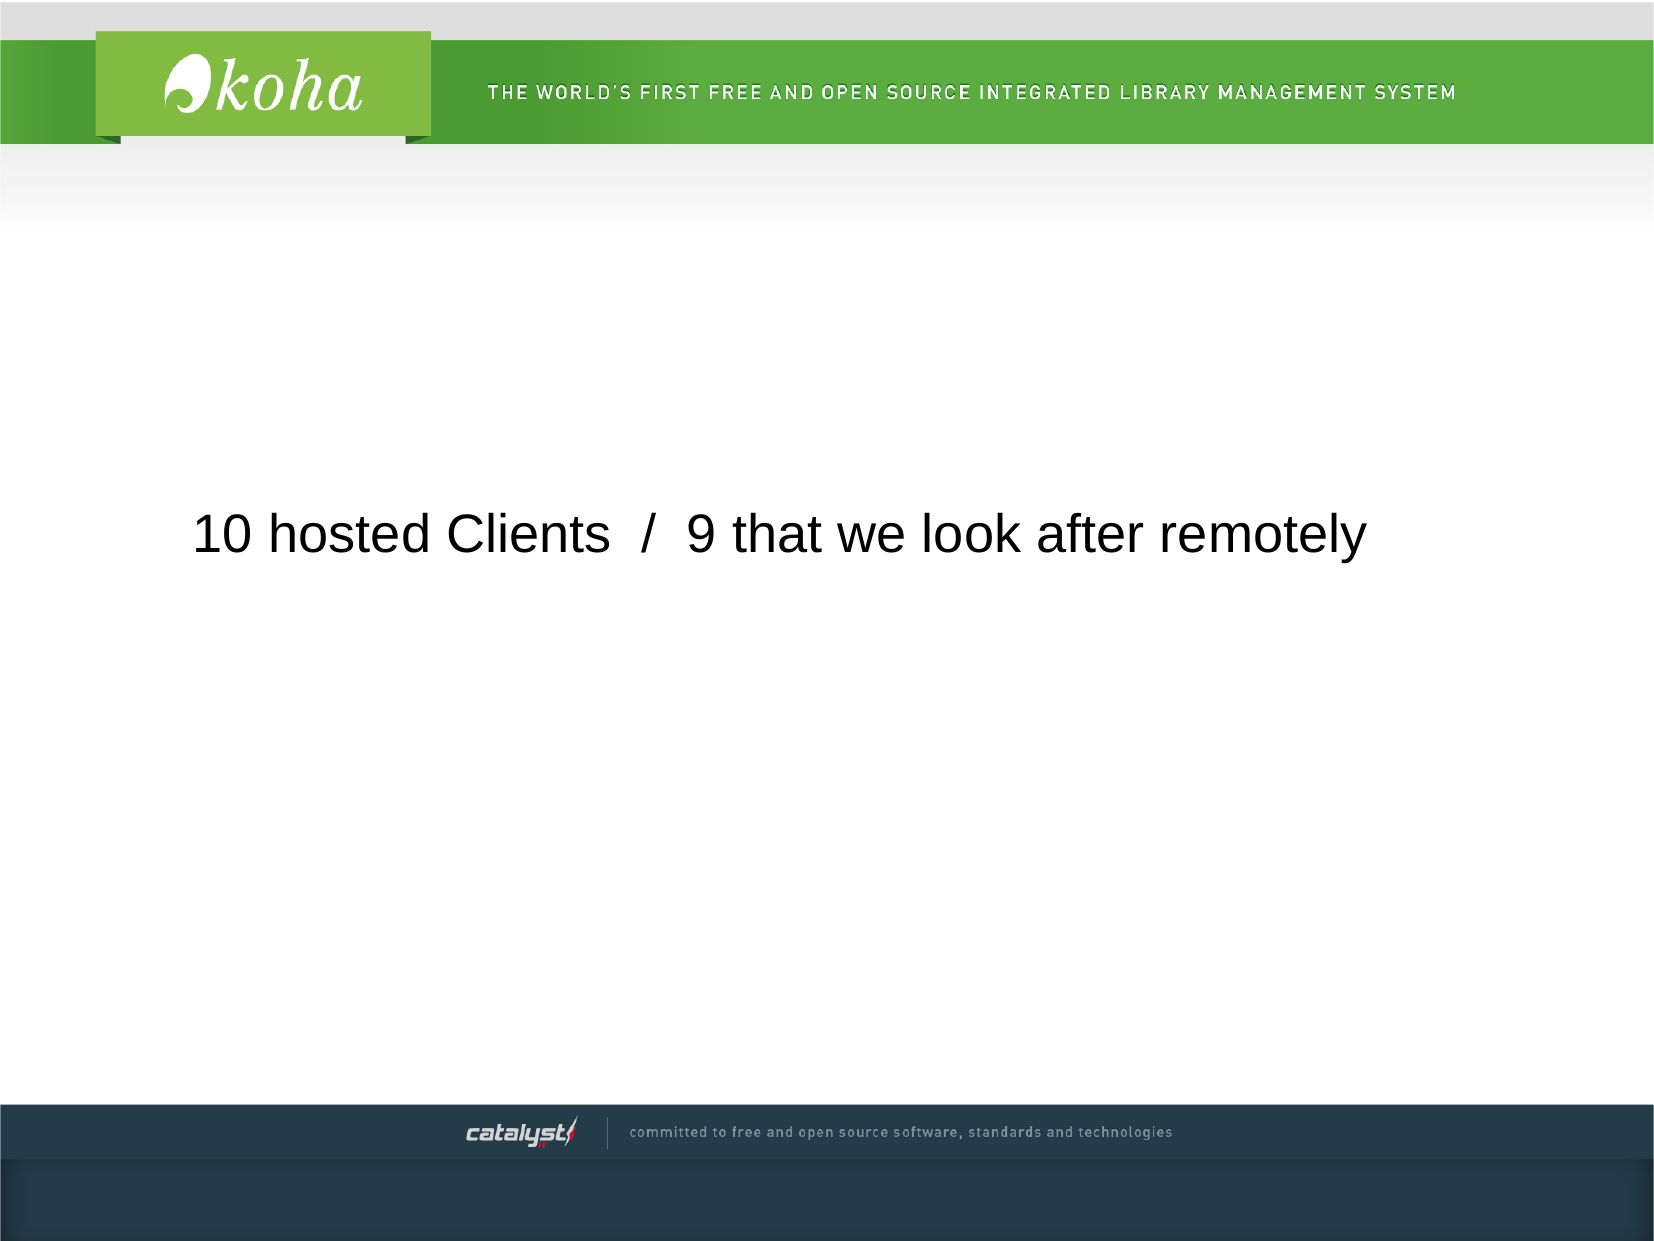

# 10 hosted Clients / 9 that we look after remotely